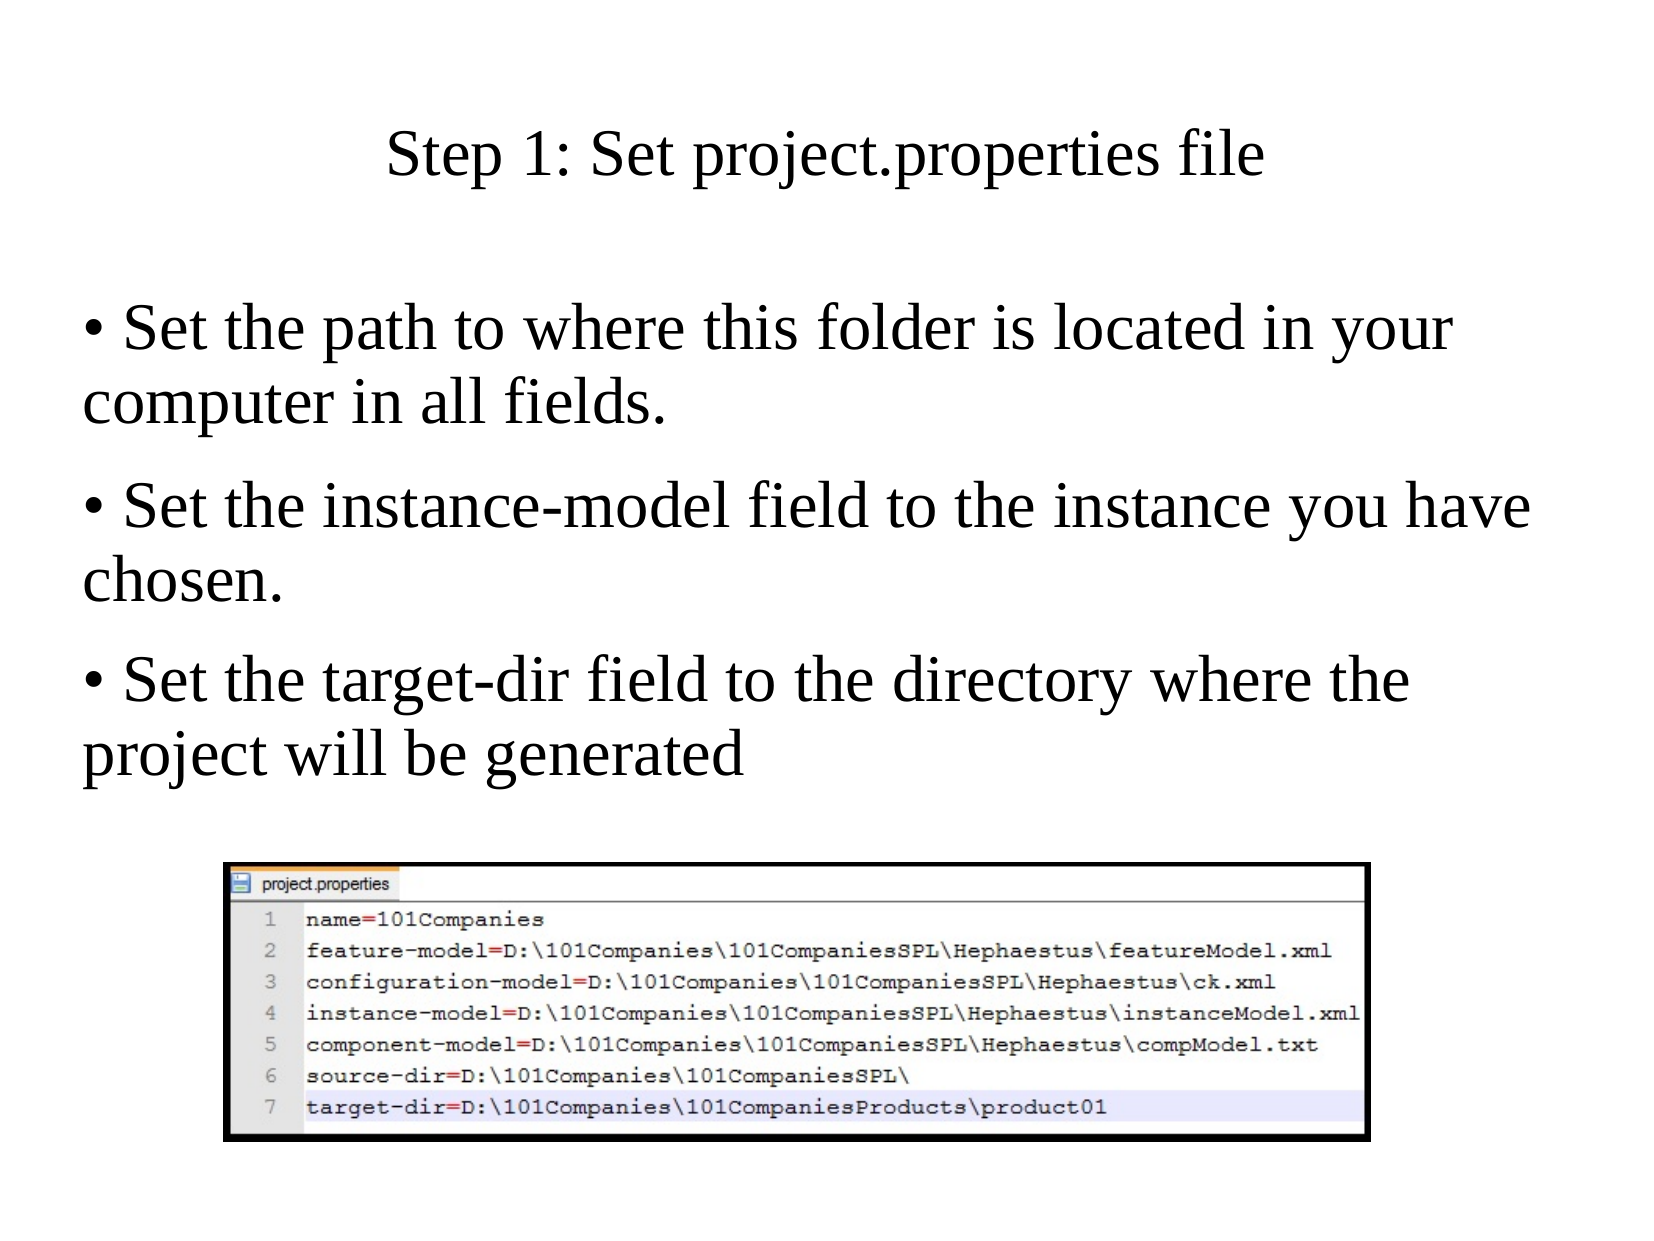

# Step 1: Set project.properties file
• Set the path to where this folder is located in your computer in all fields.
• Set the instance-model field to the instance you have chosen.
• Set the target-dir field to the directory where the project will be generated